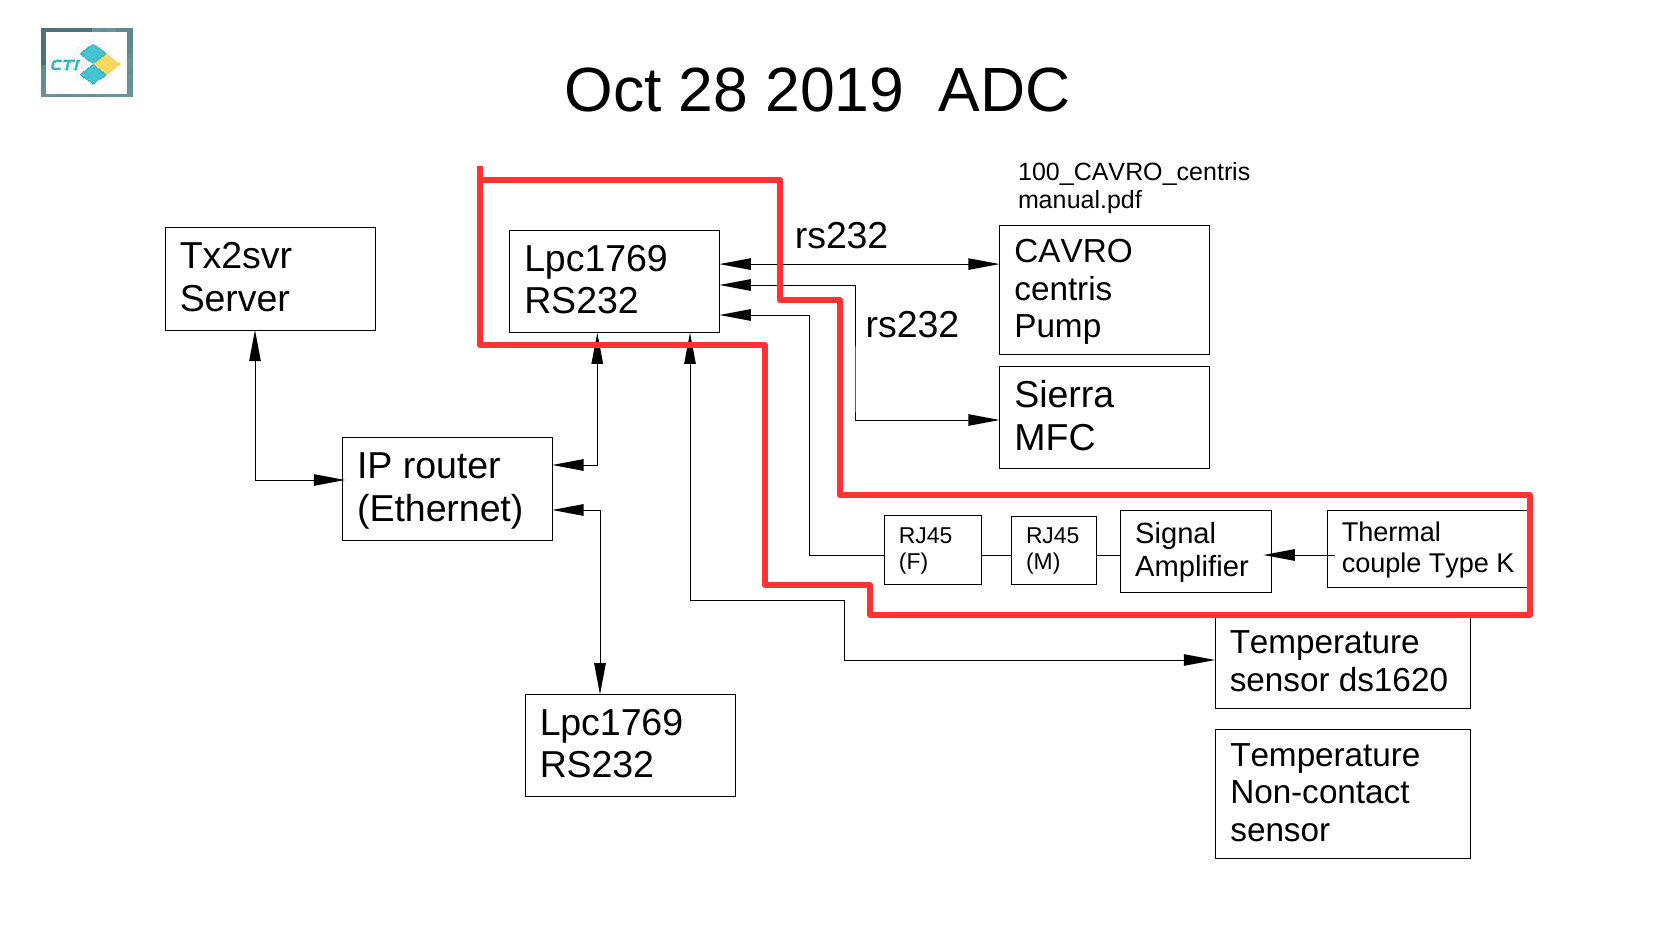

# Oct 28 2019 ADC
100_CAVRO_centris manual.pdf
rs232
CAVRO centris
Pump
Tx2svr
Server
Lpc1769 RS232
rs232
Sierra MFC
IP router (Ethernet)
Signal Amplifier
Thermal couple Type K
RJ45 (F)
RJ45 (M)
Temperature sensor ds1620
Lpc1769 RS232
Temperature Non-contact sensor